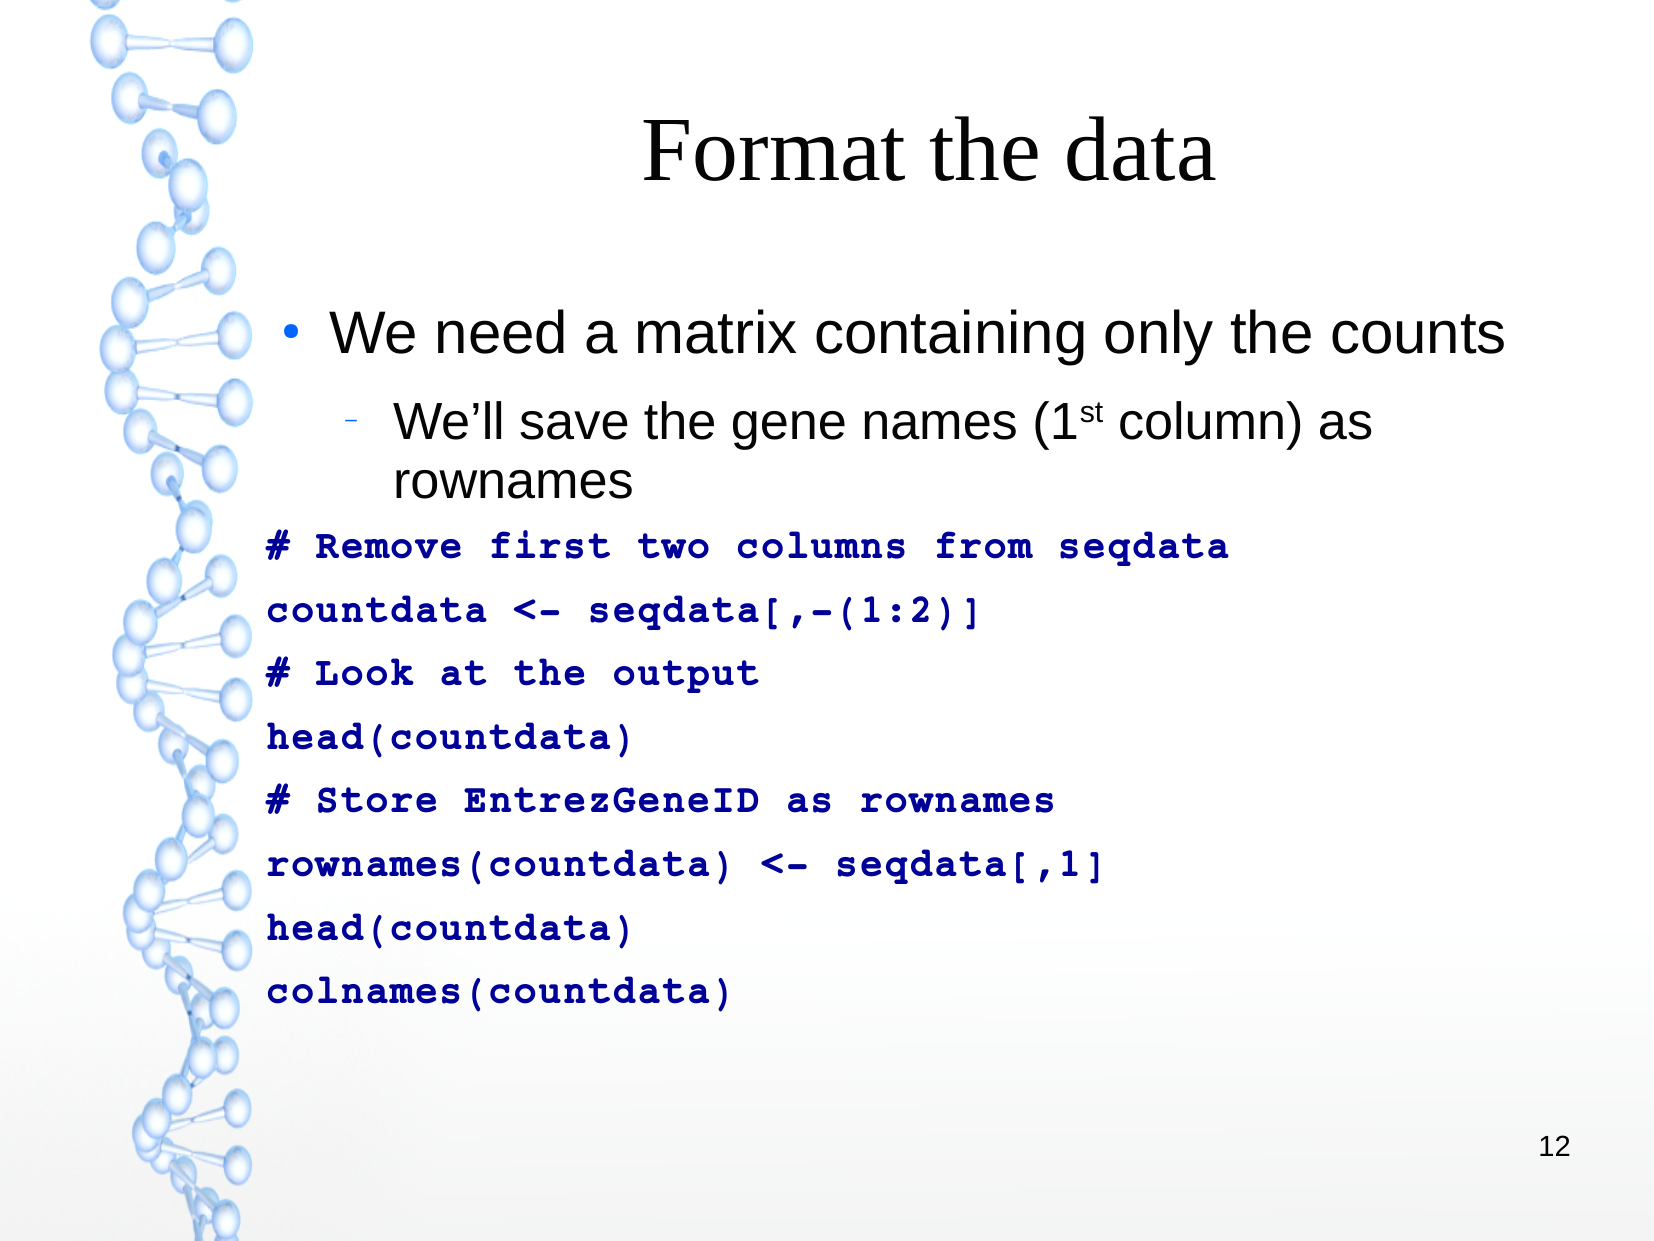

# Format the data
We need a matrix containing only the counts
We’ll save the gene names (1st column) as rownames
# Remove first two columns from seqdata
countdata <- seqdata[,-(1:2)]
# Look at the output
head(countdata)
# Store EntrezGeneID as rownames
rownames(countdata) <- seqdata[,1]
head(countdata)
colnames(countdata)
12